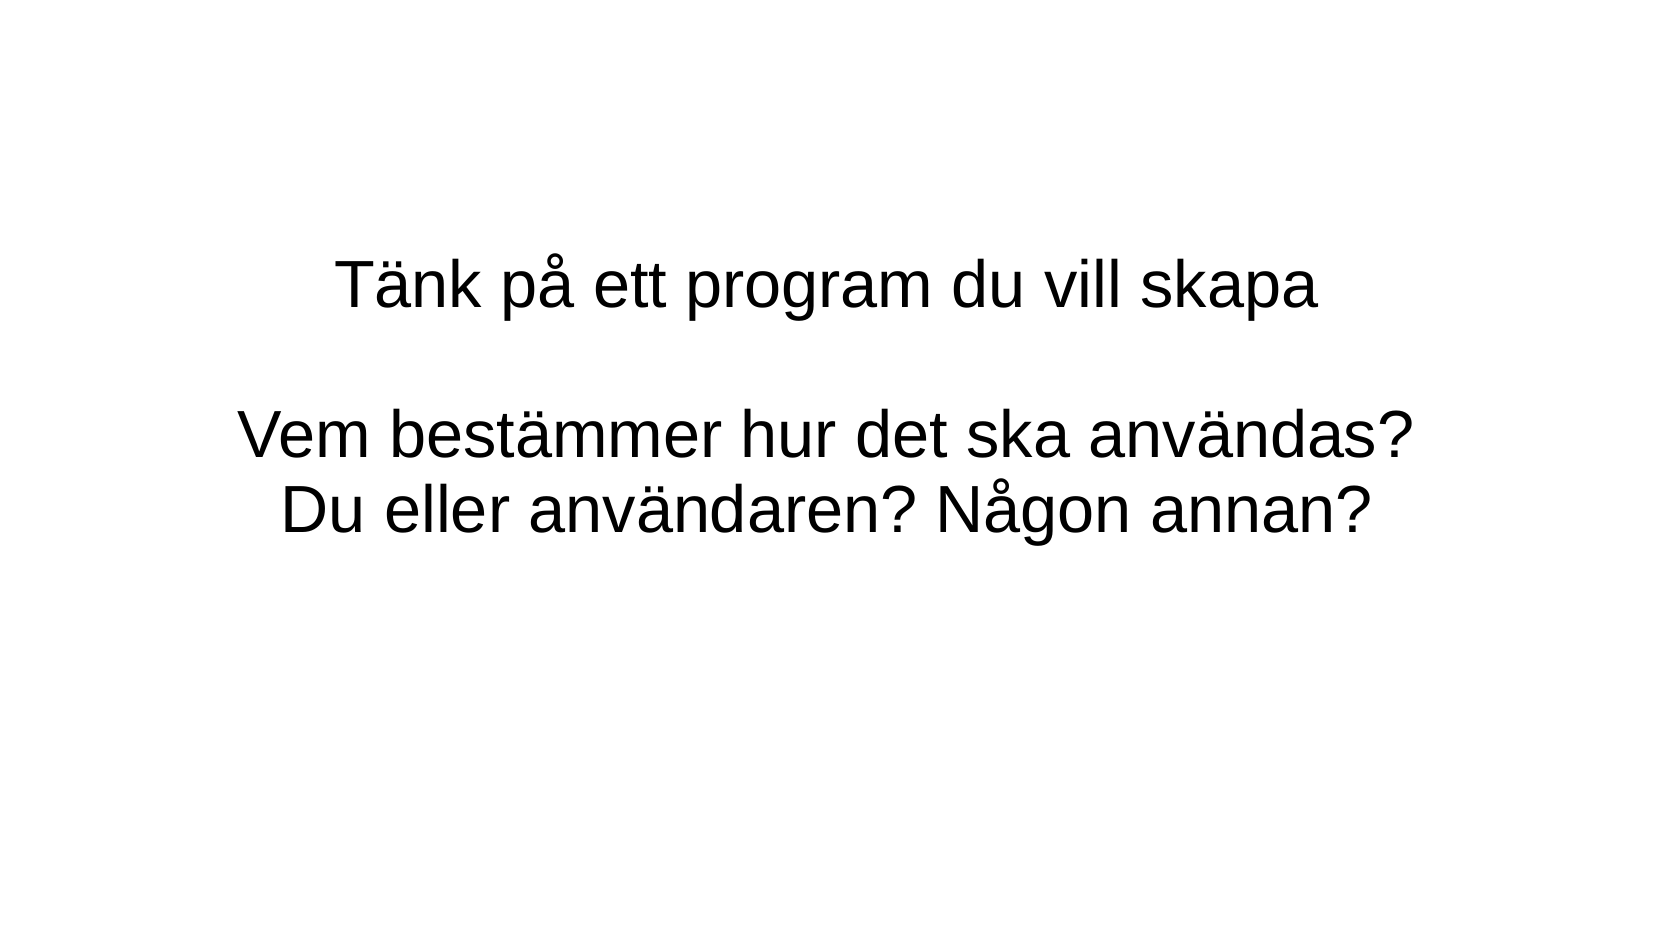

# Tänk på ett program du vill skapa
Vem bestämmer hur det ska användas?
Du eller användaren? Någon annan?